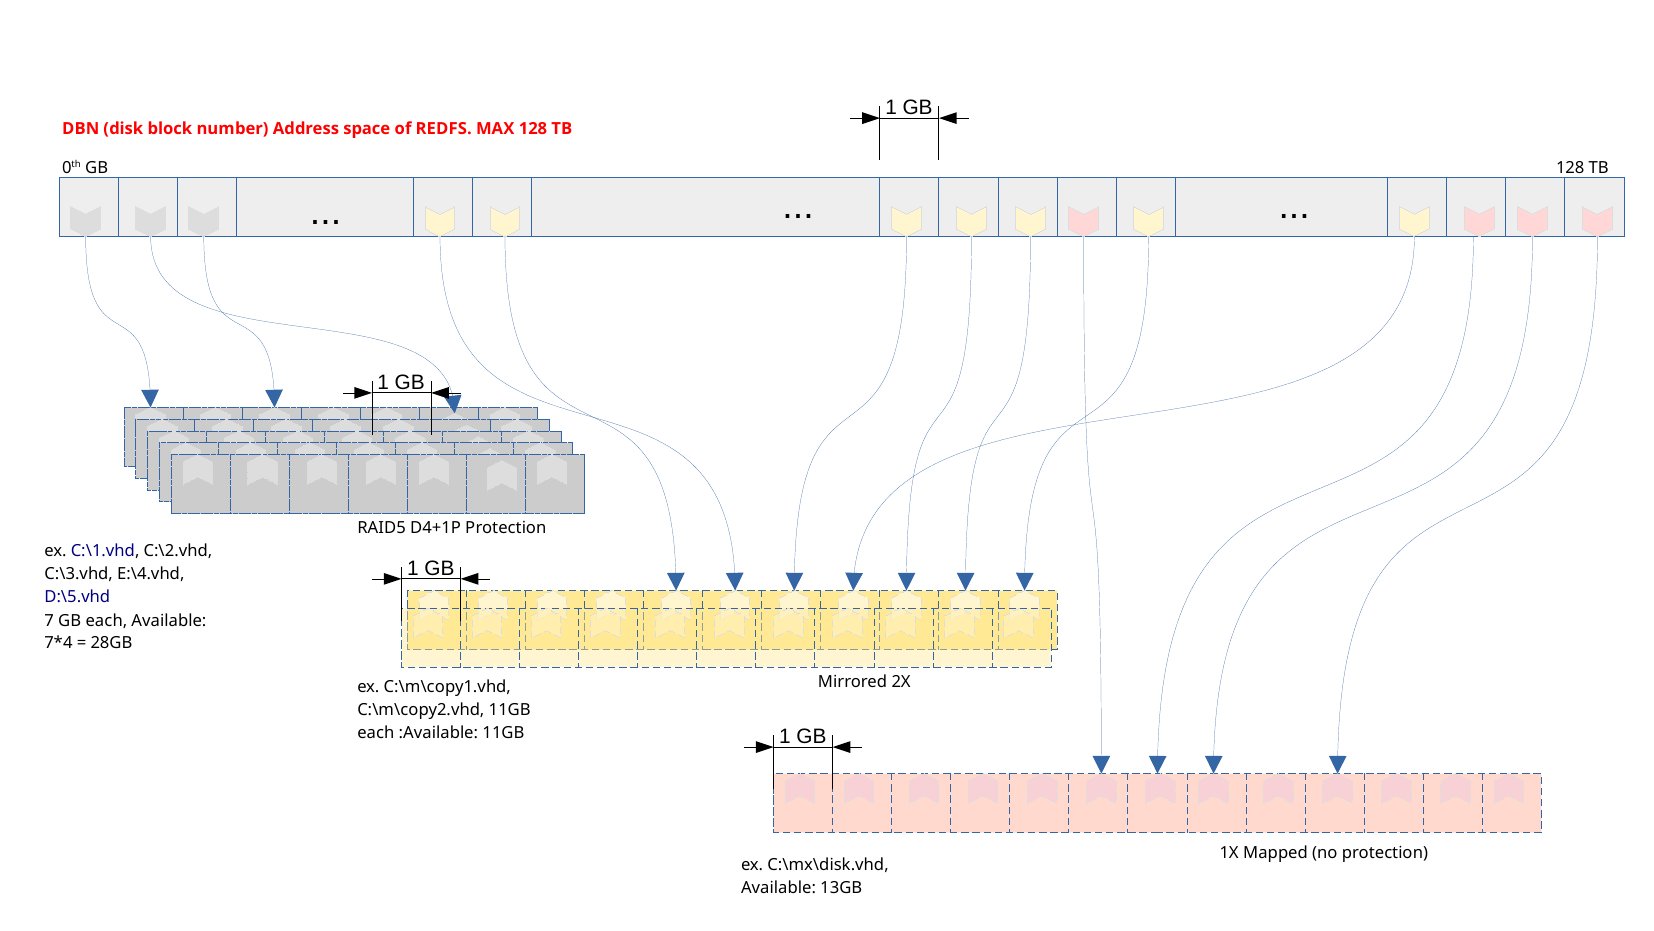

DBN (disk block number) Address space of REDFS. MAX 128 TB
0th GB
128 TB
...
...
...
RAID5 D4+1P Protection
ex. C:\1.vhd, C:\2.vhd, C:\3.vhd, E:\4.vhd, D:\5.vhd
7 GB each, Available: 7*4 = 28GB
Mirrored 2X
ex. C:\m\copy1.vhd,
C:\m\copy2.vhd, 11GB each :Available: 11GB
1X Mapped (no protection)
ex. C:\mx\disk.vhd, Available: 13GB